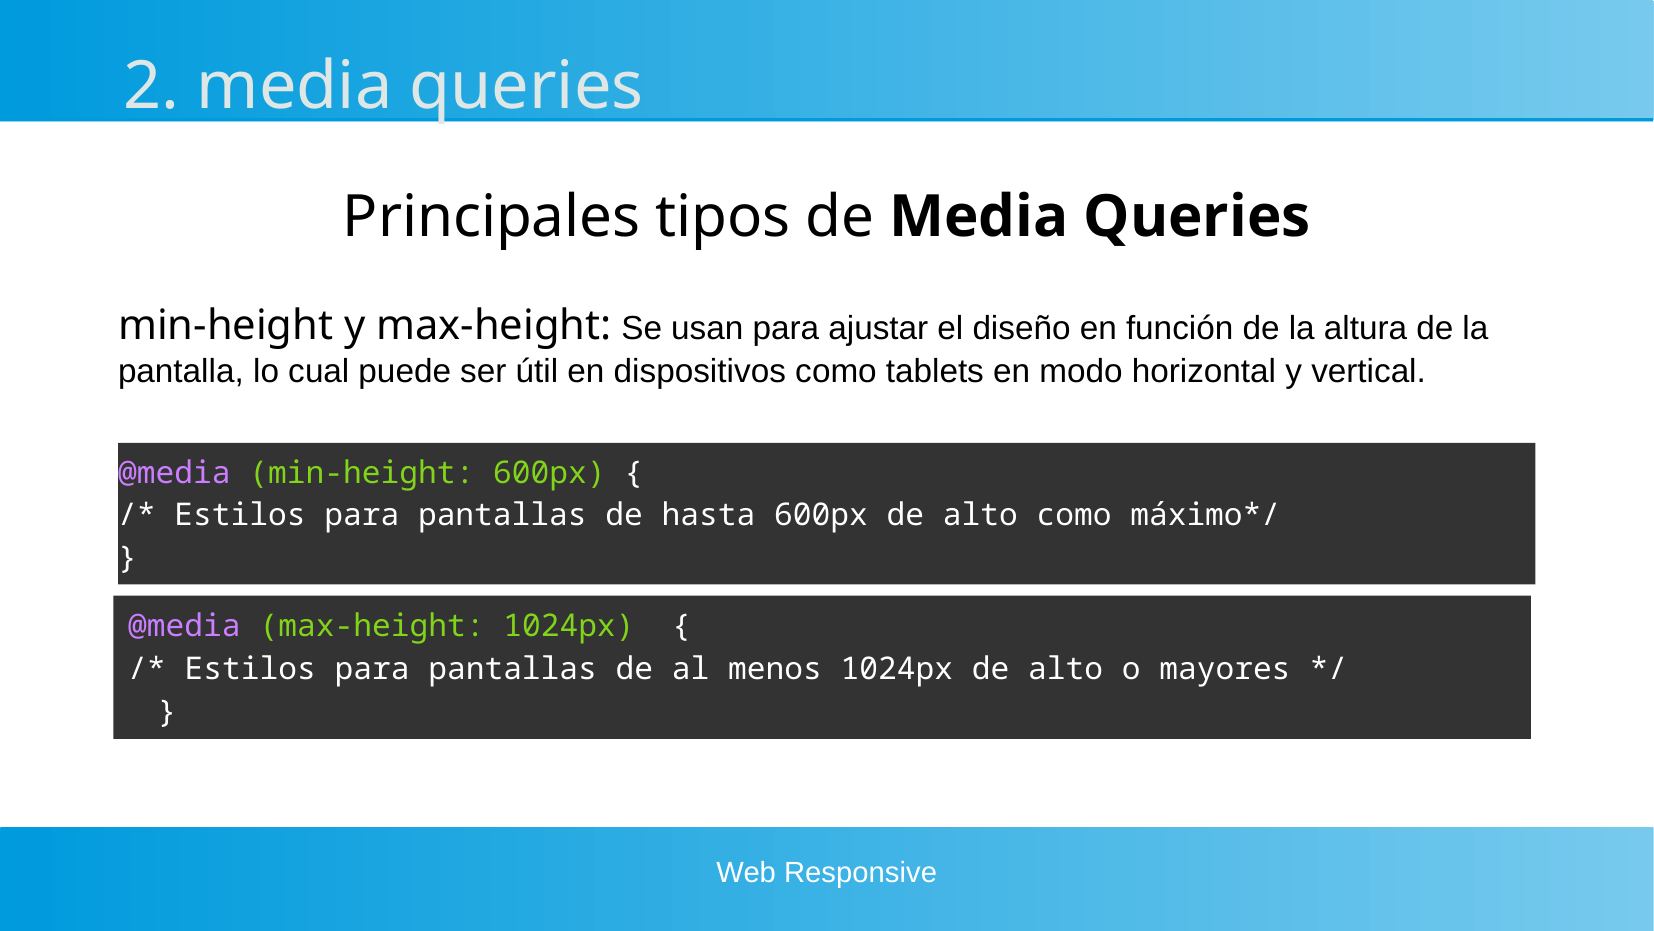

# 2. media queries
Principales tipos de Media Queries
min-height y max-height: Se usan para ajustar el diseño en función de la altura de la pantalla, lo cual puede ser útil en dispositivos como tablets en modo horizontal y vertical.
@media (min-height: 600px) {
/* Estilos para pantallas de hasta 600px de alto como máximo*/
}
@media (max-height: 1024px) {
/* Estilos para pantallas de al menos 1024px de alto o mayores */
}
Web Responsive